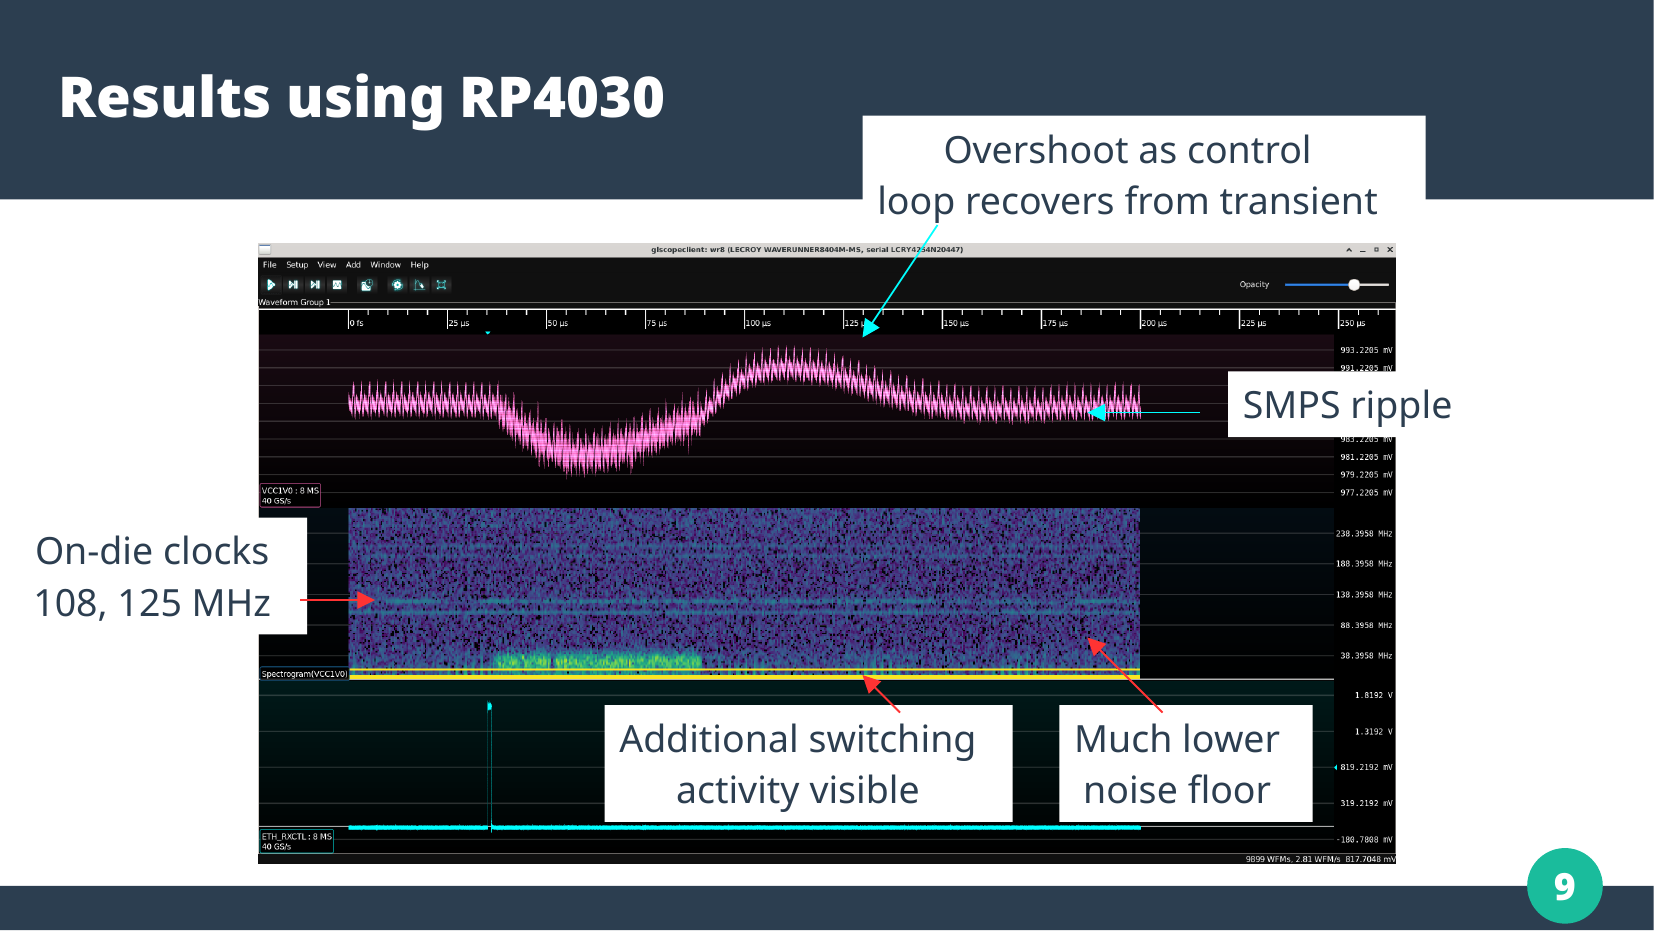

# Results using RP4030
Overshoot as control
loop recovers from transient
SMPS ripple
On-die clocks
108, 125 MHz
Additional switching
activity visible
Much lower
noise floor